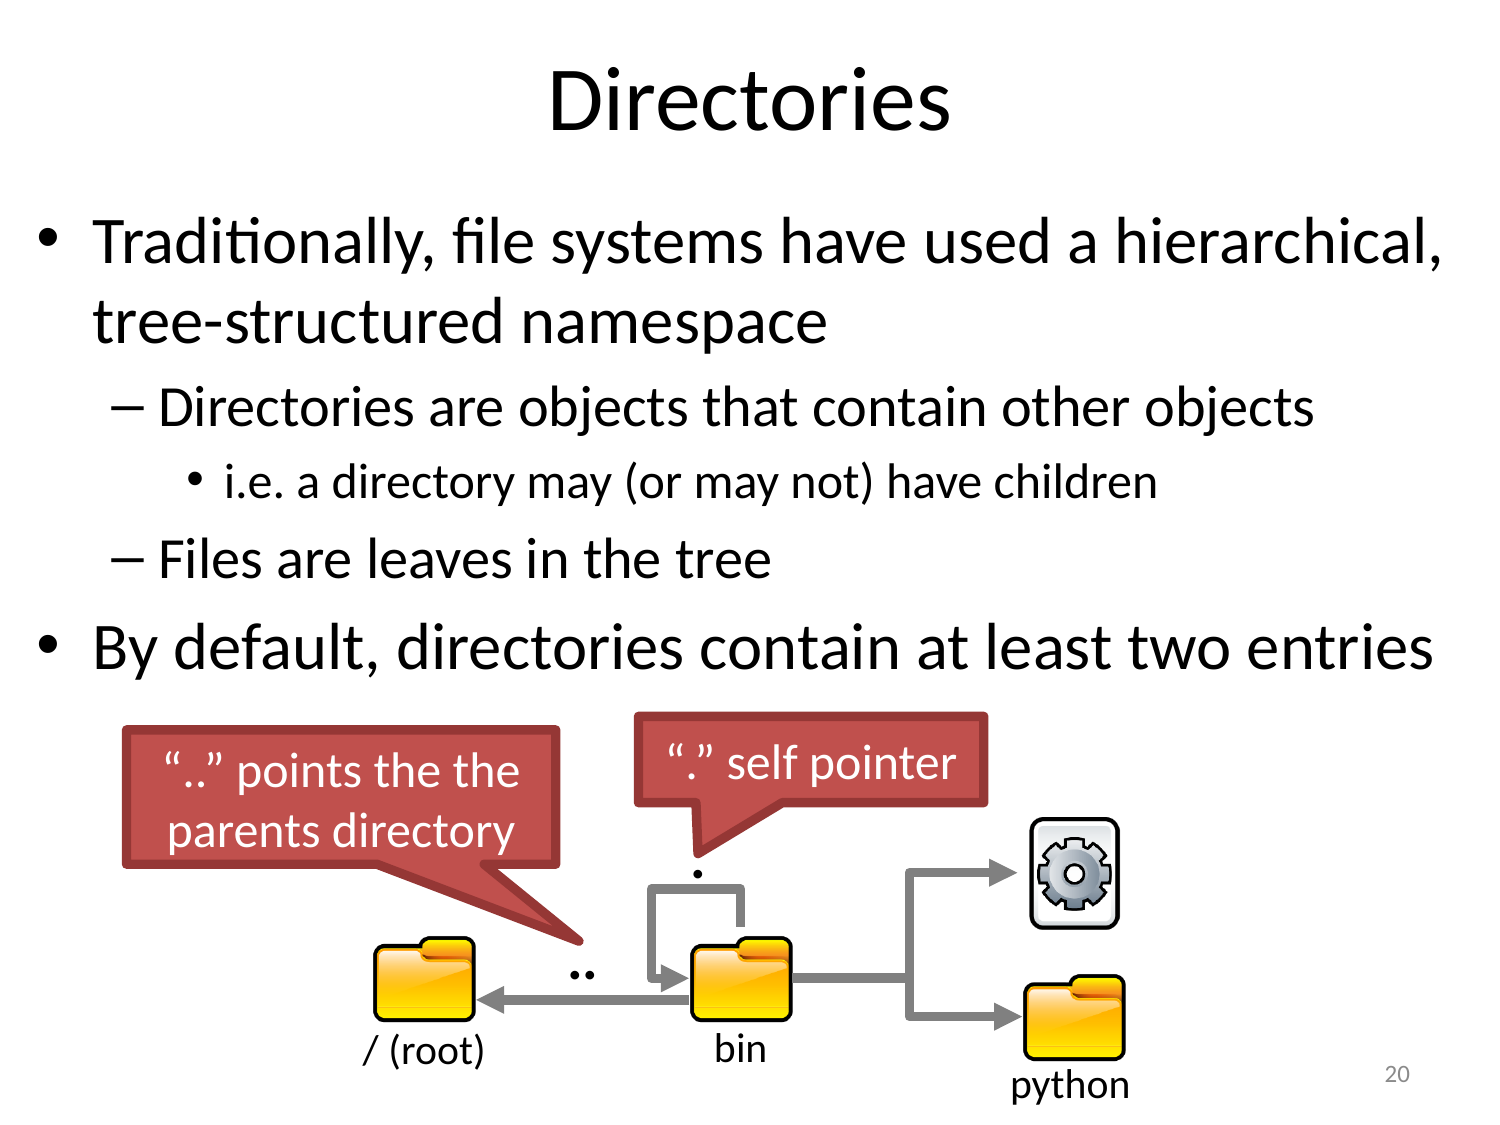

# Directories
Traditionally, file systems have used a hierarchical, tree-structured namespace
Directories are objects that contain other objects
i.e. a directory may (or may not) have children
Files are leaves in the tree
By default, directories contain at least two entries
“.” self pointer
“..” points the the parents directory
.
..
bin
/ (root)
python